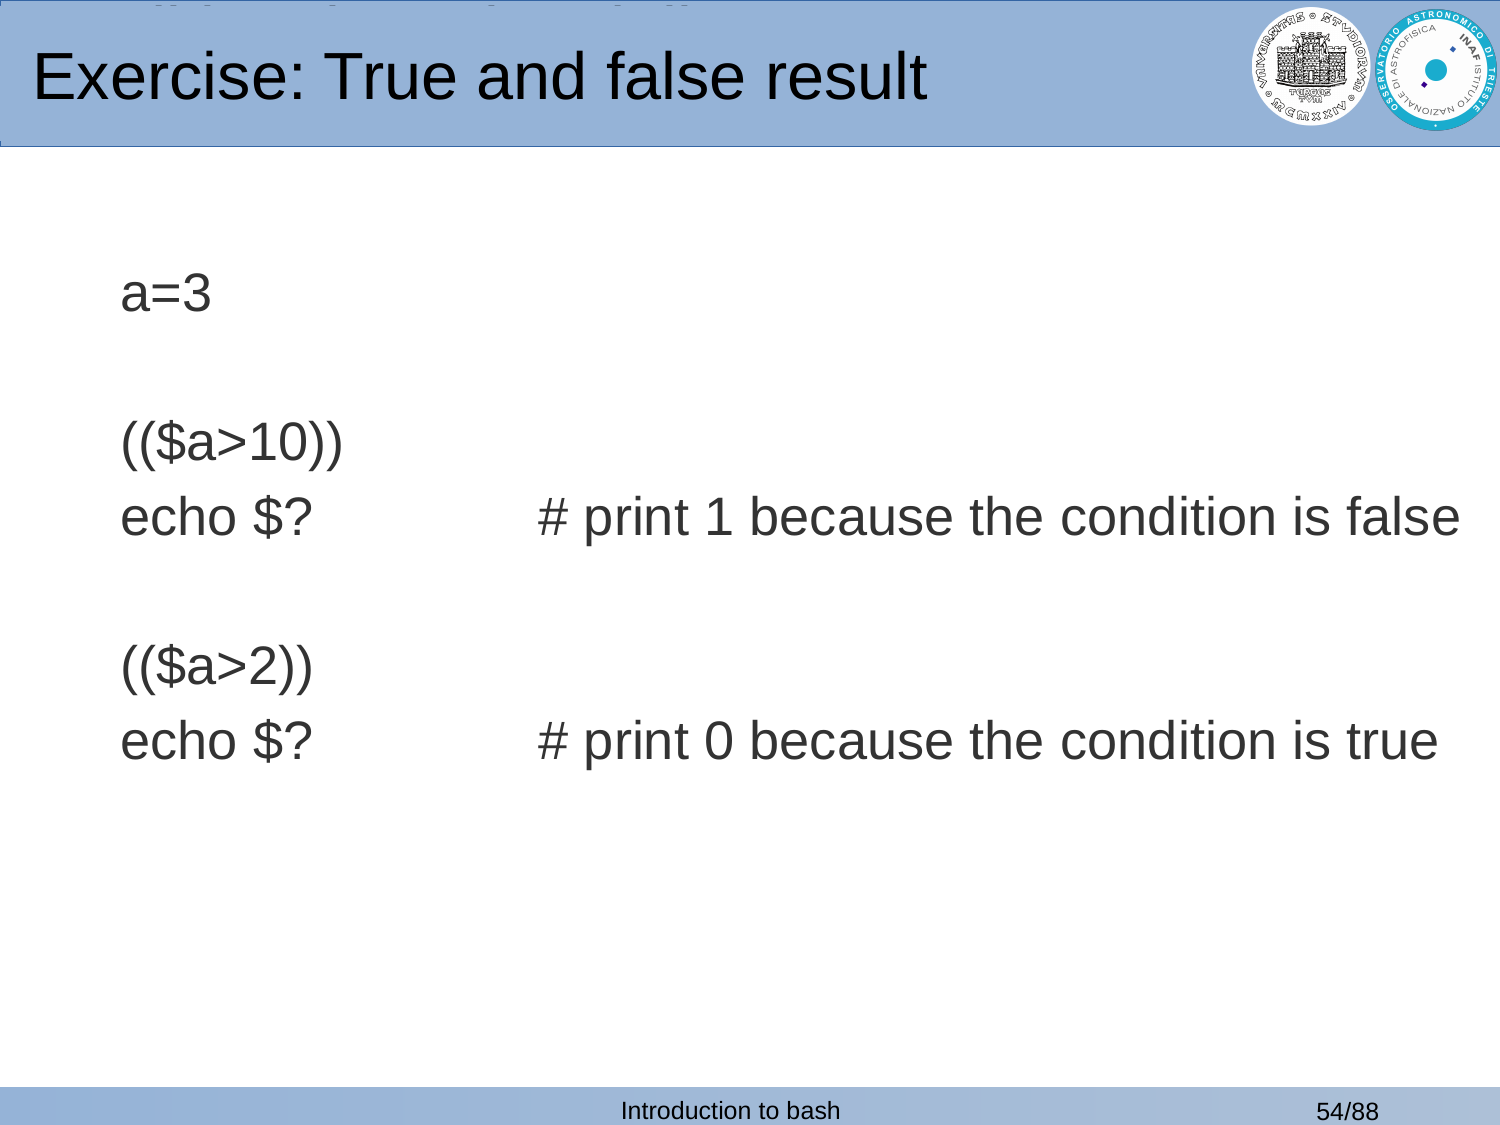

# Traditional service delivery
Exercise: True and false result
a=3
(($a>10))
echo $? # print 1 because the condition is false
(($a>2))
echo $? # print 0 because the condition is true